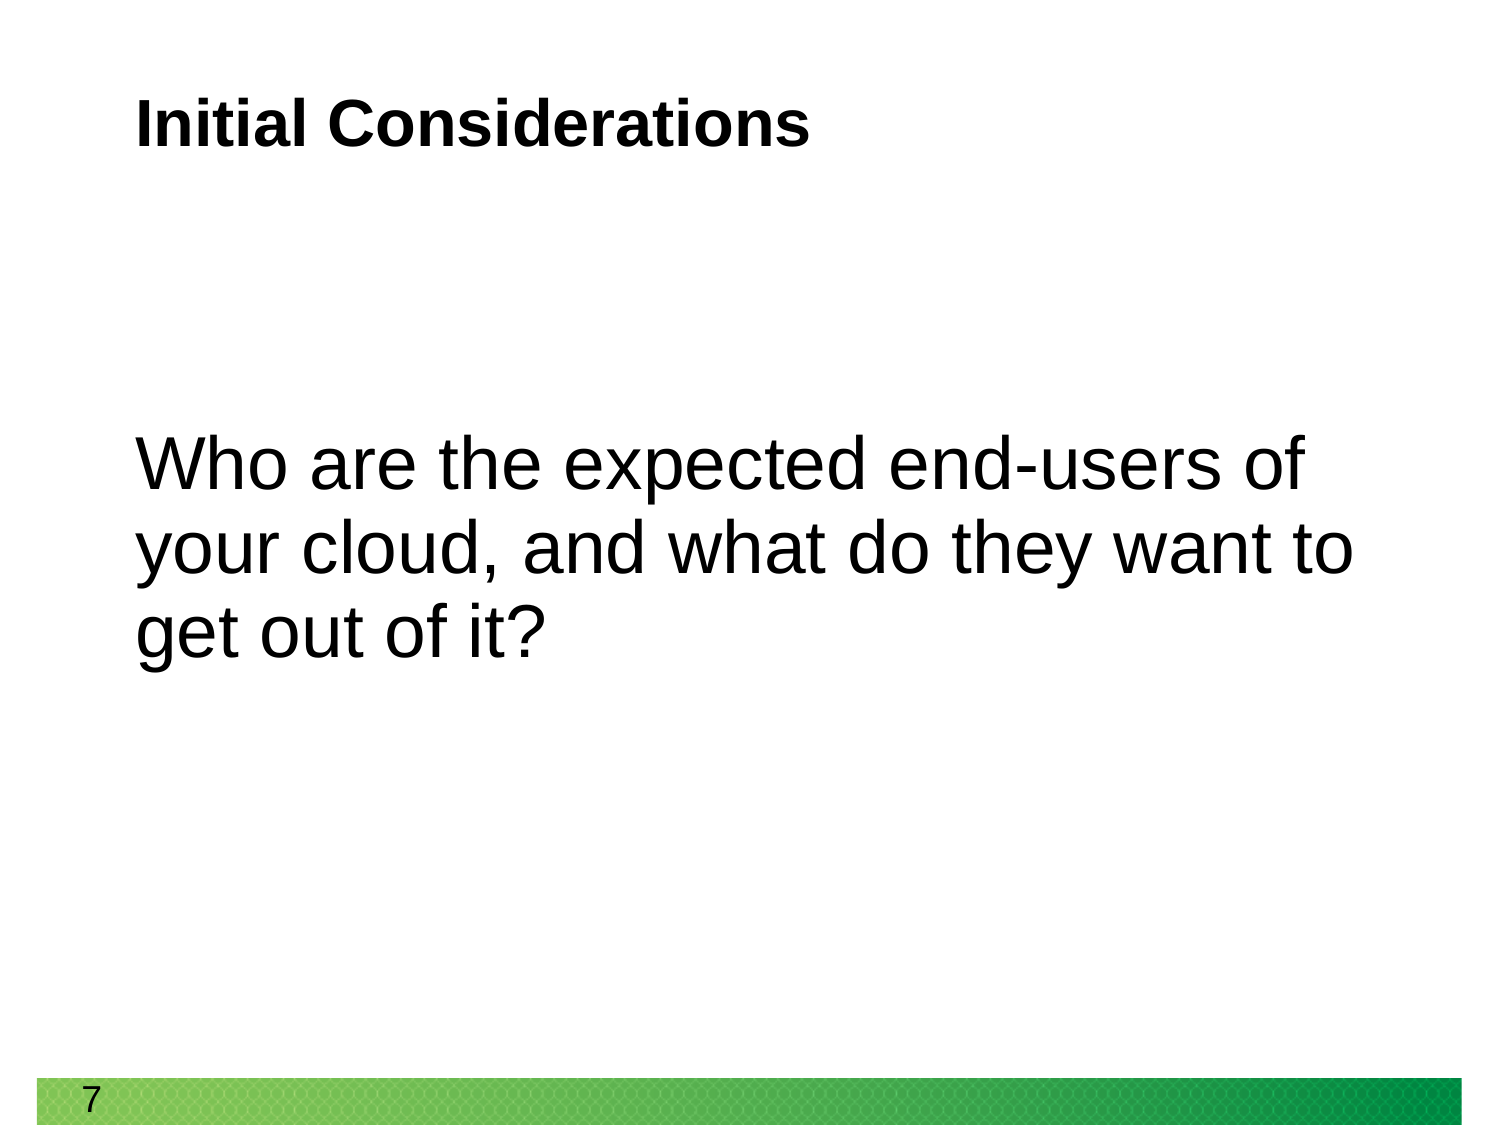

# Initial Considerations
Who are the expected end-users of your cloud, and what do they want to get out of it?